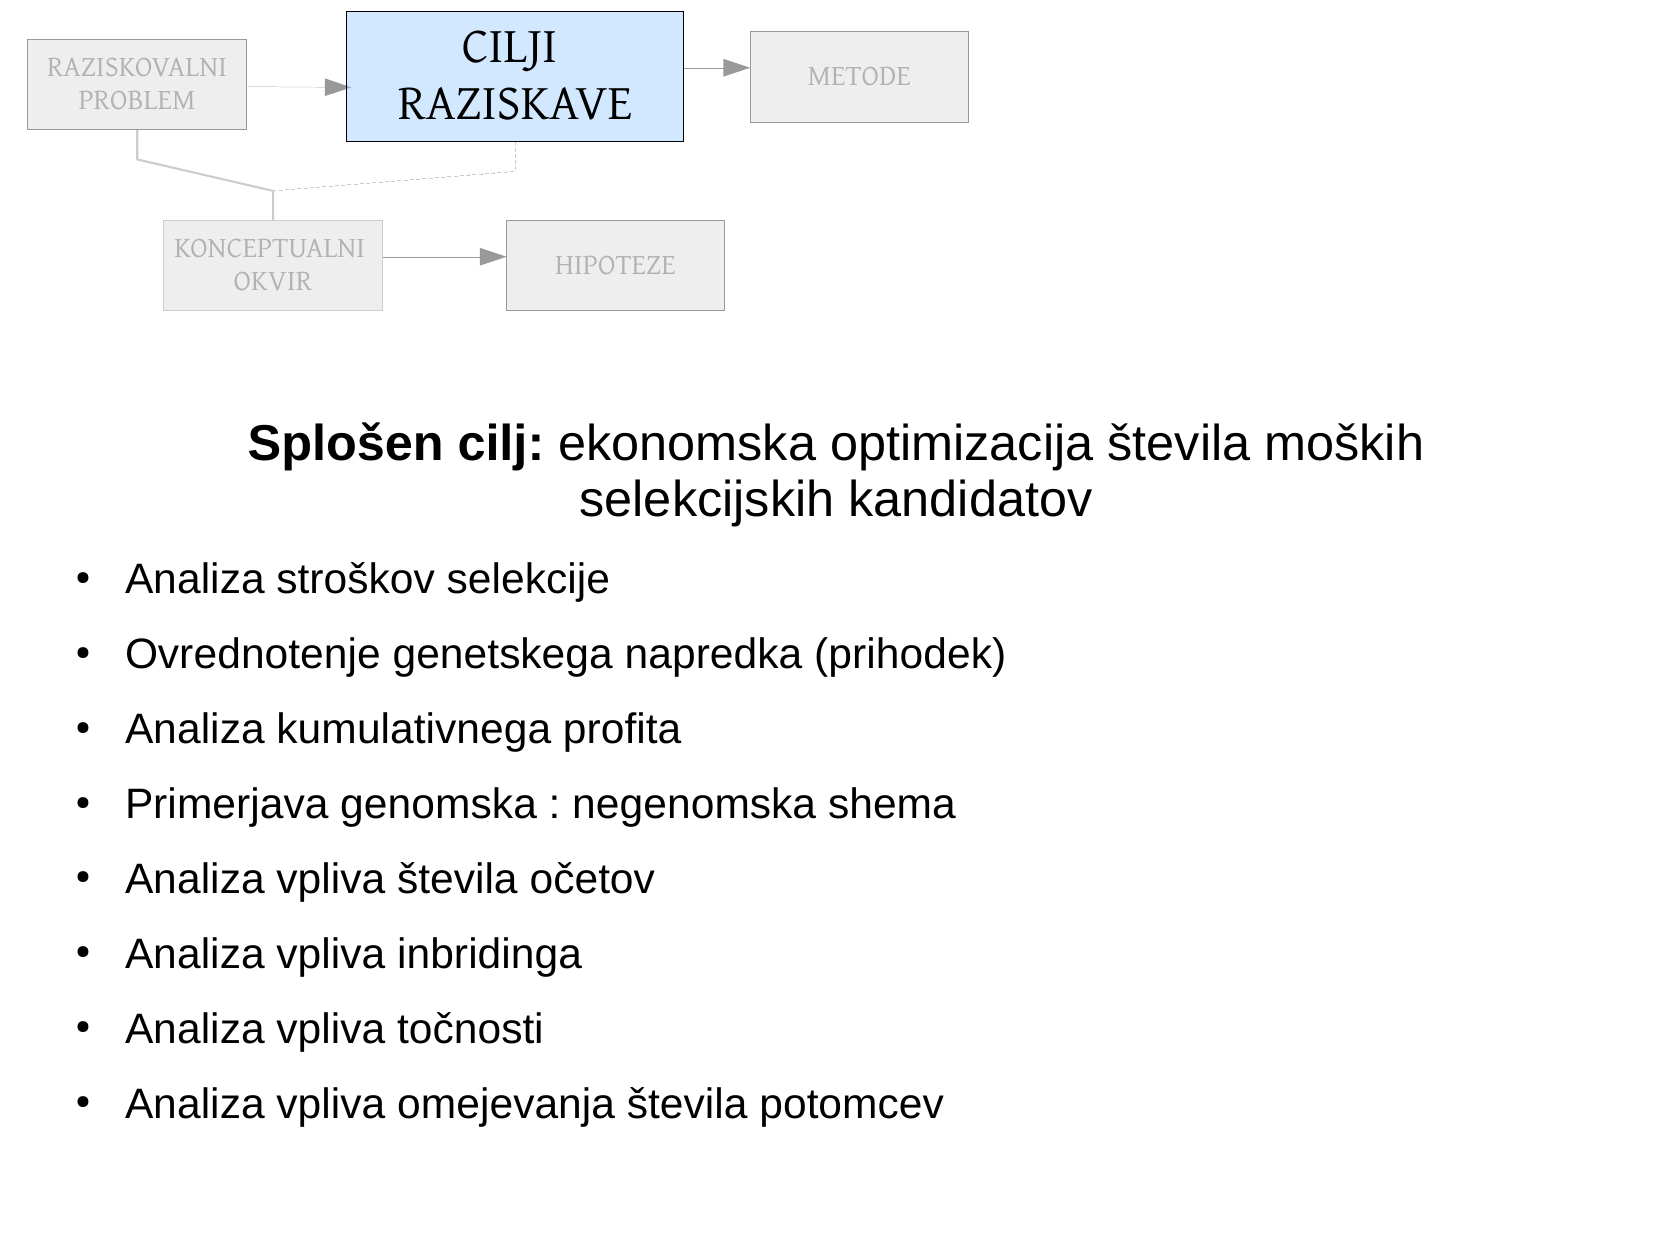

CILJI
RAZISKAVE
METODE
RAZISKOVALNI
PROBLEM
KONCEPTUALNI
OKVIR
HIPOTEZE
# Splošen cilj: ekonomska optimizacija števila moških selekcijskih kandidatov
Analiza stroškov selekcije
Ovrednotenje genetskega napredka (prihodek)
Analiza kumulativnega profita
Primerjava genomska : negenomska shema
Analiza vpliva števila očetov
Analiza vpliva inbridinga
Analiza vpliva točnosti
Analiza vpliva omejevanja števila potomcev